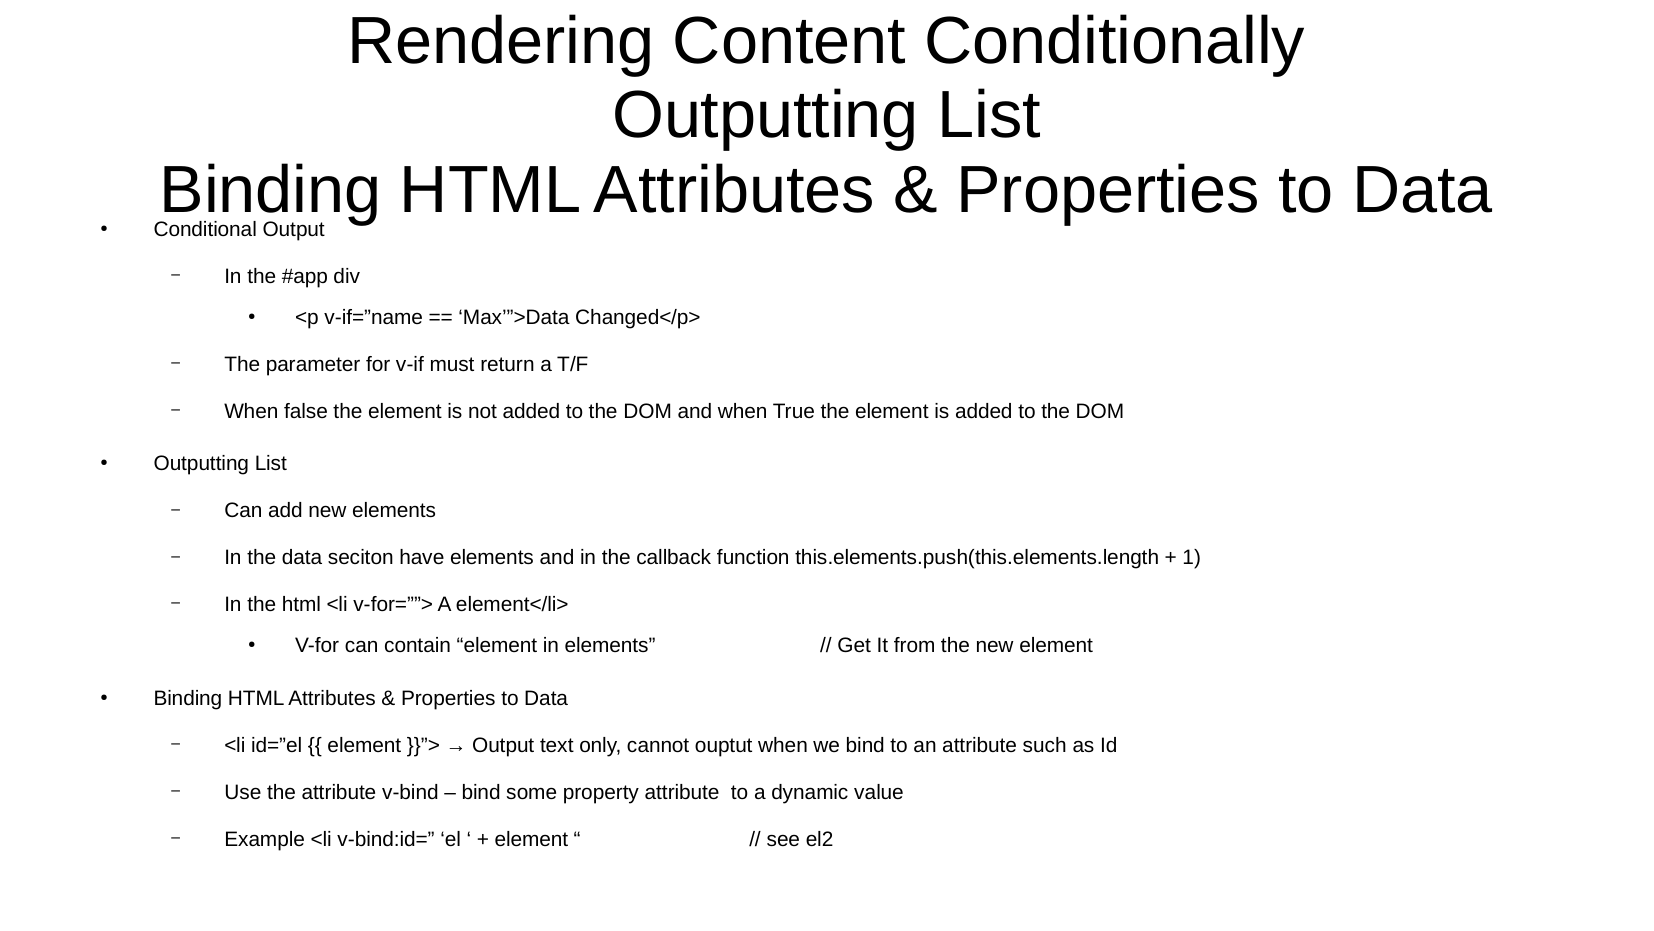

# Rendering Content Conditionally Outputting List Binding HTML Attributes & Properties to Data
Conditional Output
In the #app div
<p v-if=”name == ‘Max’”>Data Changed</p>
The parameter for v-if must return a T/F
When false the element is not added to the DOM and when True the element is added to the DOM
Outputting List
Can add new elements
In the data seciton have elements and in the callback function this.elements.push(this.elements.length + 1)
In the html <li v-for=””> A element</li>
V-for can contain “element in elements”			// Get It from the new element
Binding HTML Attributes & Properties to Data
<li id=”el {{ element }}”> → Output text only, cannot ouptut when we bind to an attribute such as Id
Use the attribute v-bind – bind some property attribute to a dynamic value
Example <li v-bind:id=” ‘el ‘ + element “			// see el2